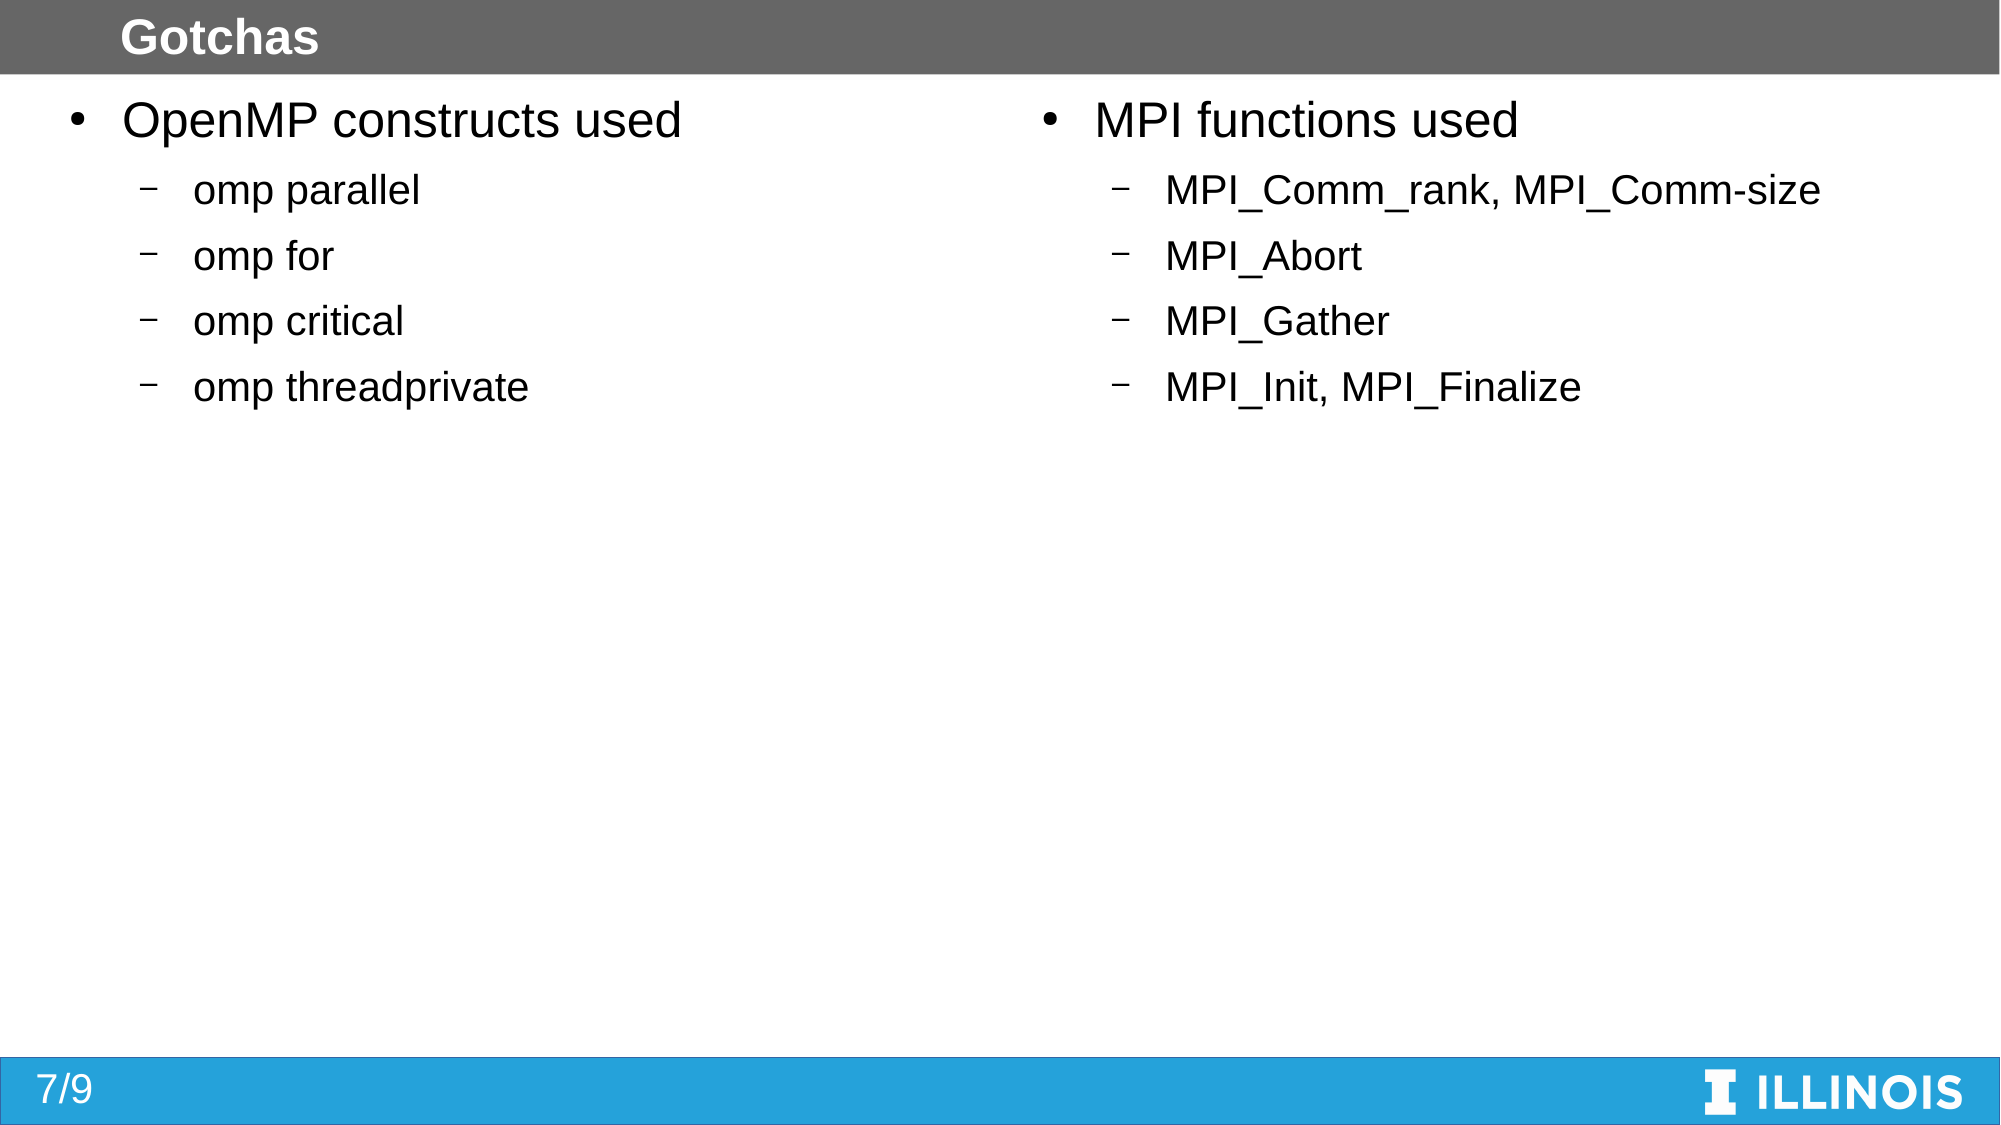

# Gotchas
OpenMP constructs used
omp parallel
omp for
omp critical
omp threadprivate
MPI functions used
MPI_Comm_rank, MPI_Comm-size
MPI_Abort
MPI_Gather
MPI_Init, MPI_Finalize